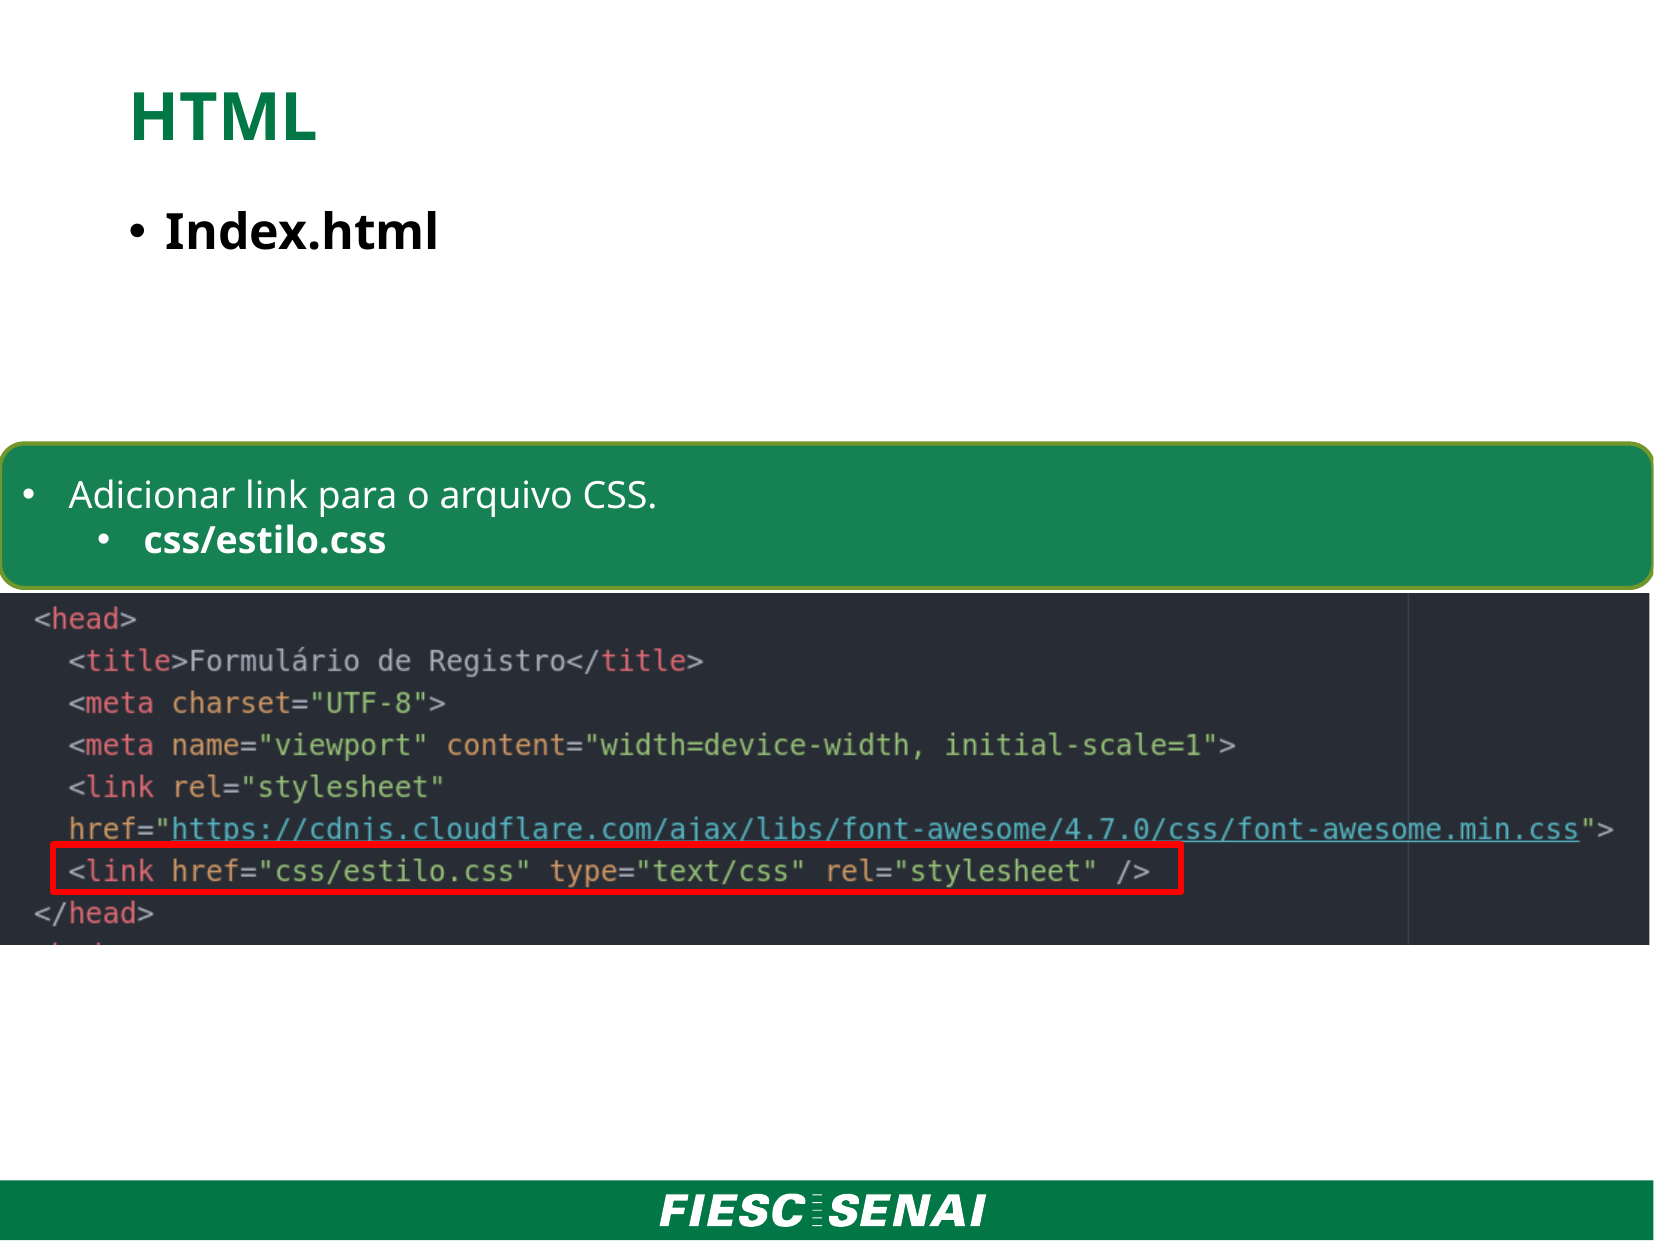

HTML
Index.html
Adicionar link para o arquivo CSS.
css/estilo.css